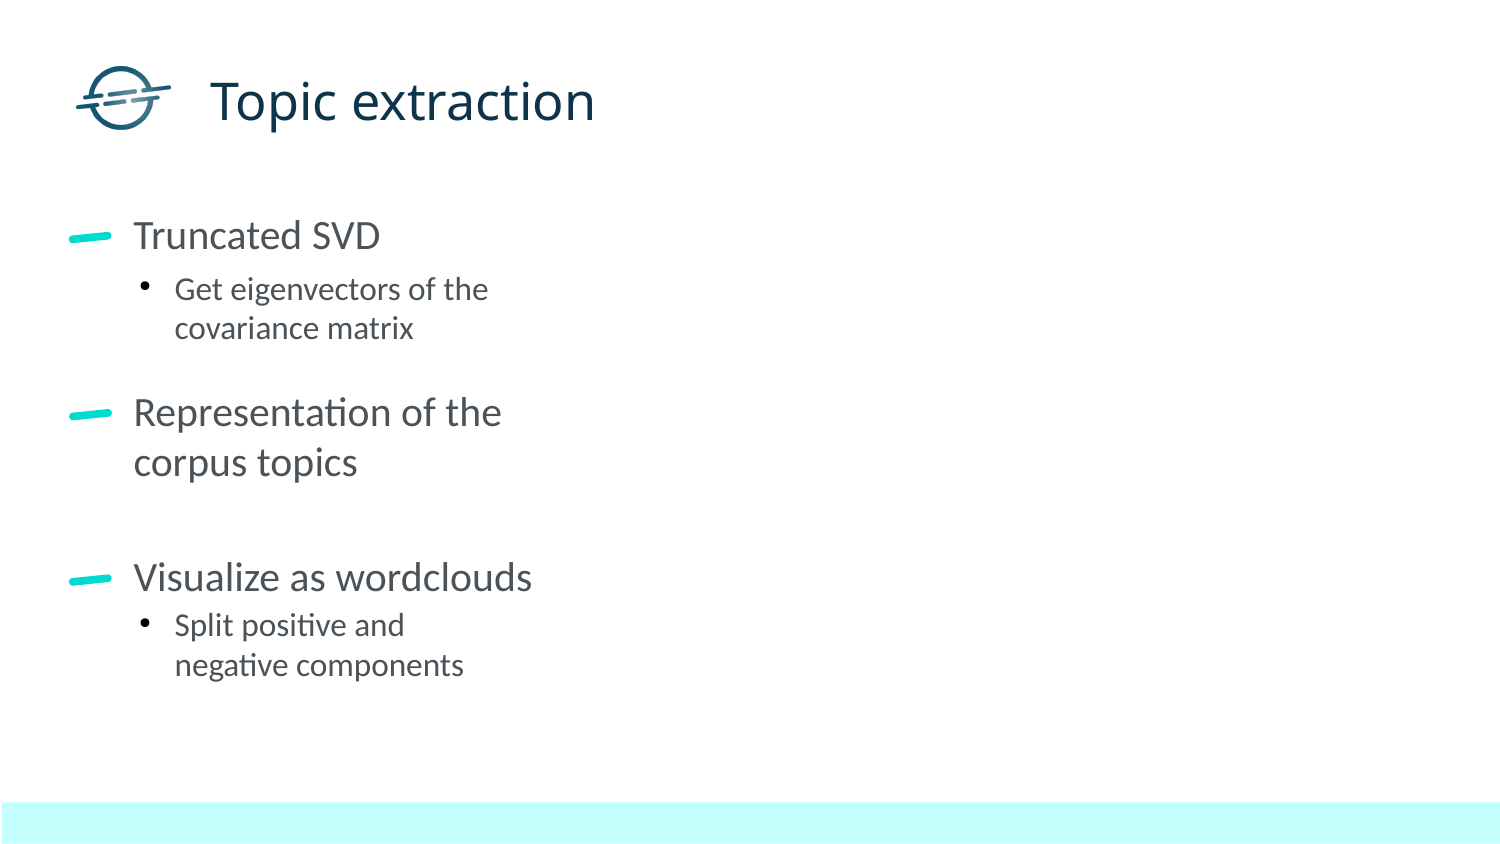

# Topic extraction
Truncated SVD
Get eigenvectors of the covariance matrix
Representation of the corpus topics
Visualize as wordclouds
Split positive and negative components